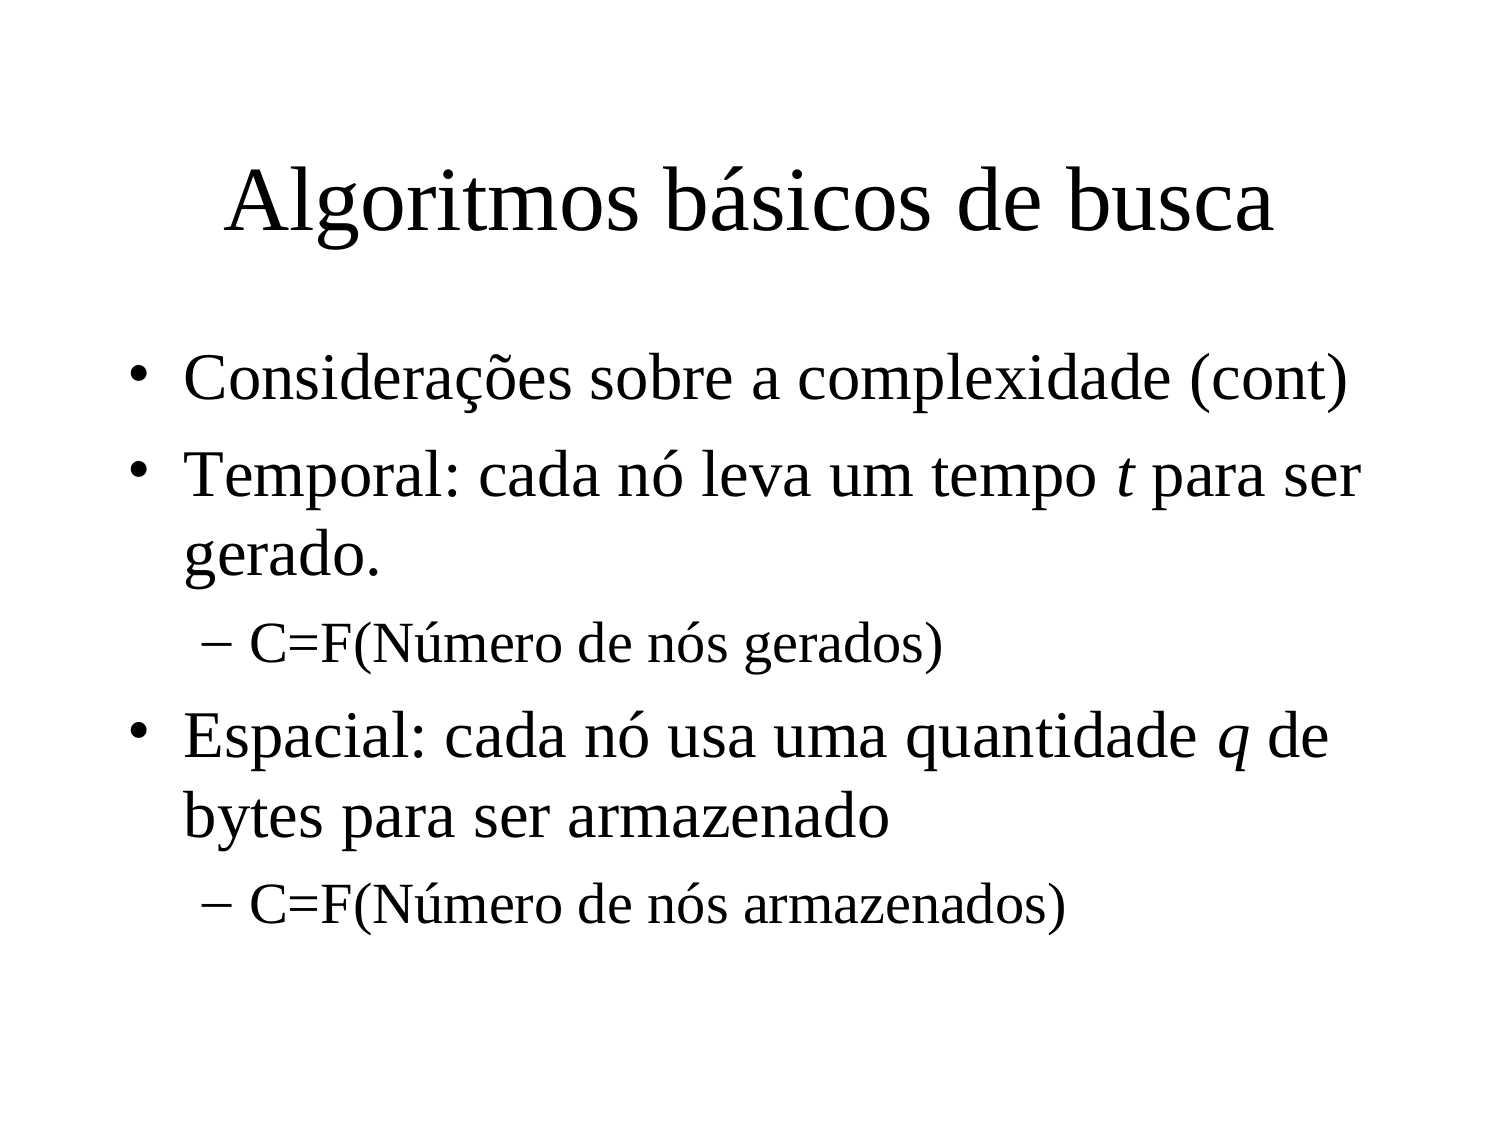

# Algoritmos básicos de busca
Considerações sobre a complexidade (cont)
Temporal: cada nó leva um tempo t para ser gerado.
C=F(Número de nós gerados)
Espacial: cada nó usa uma quantidade q de bytes para ser armazenado
C=F(Número de nós armazenados)